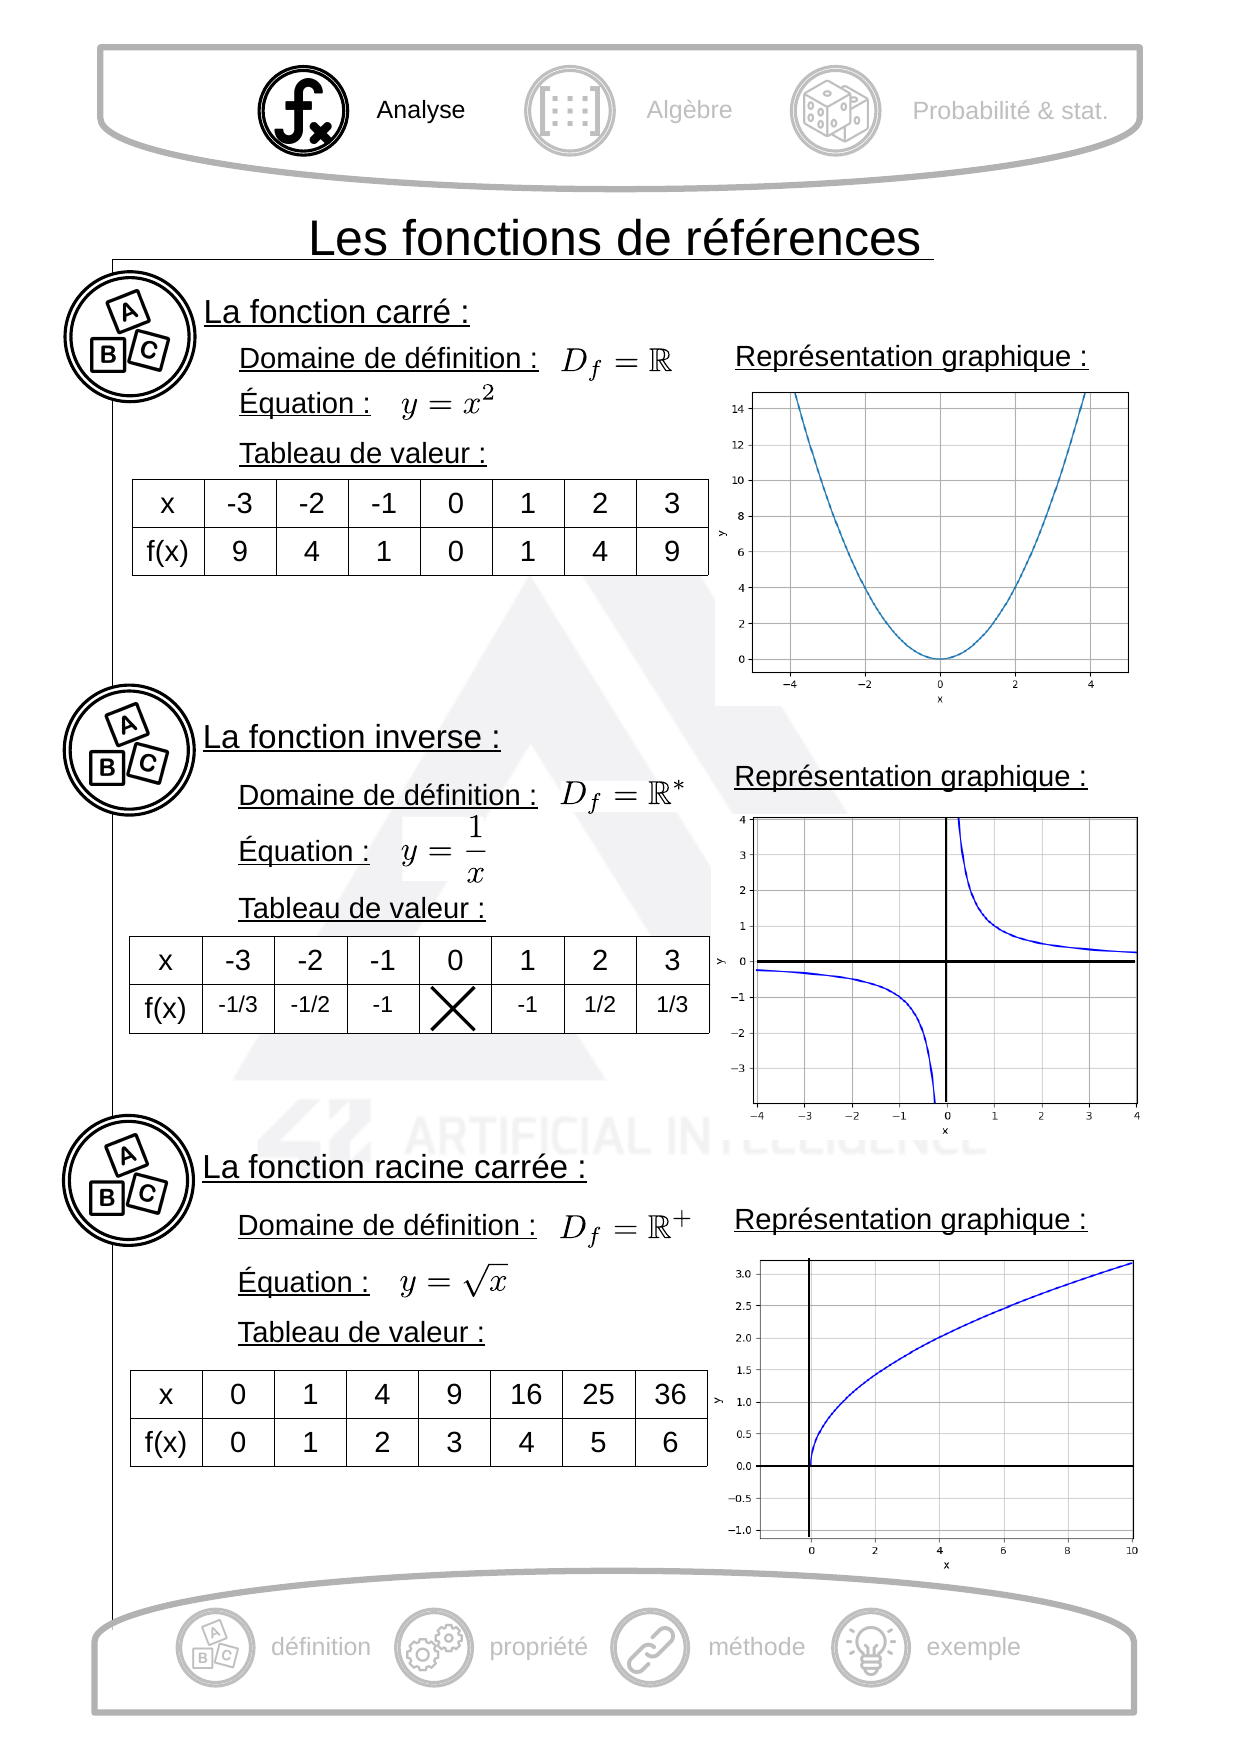

Algèbre
Analyse
Probabilité & stat.
Les fonctions de références
La fonction carré :
Domaine de définition :
Équation :
Tableau de valeur :
Représentation graphique :
| x | -3 | -2 | -1 | 0 | 1 | 2 | 3 |
| --- | --- | --- | --- | --- | --- | --- | --- |
| f(x) | 9 | 4 | 1 | 0 | 1 | 4 | 9 |
La fonction inverse :
Domaine de définition :
Équation :
Tableau de valeur :
Représentation graphique :
Représentation graphique :
| x | -3 | -2 | -1 | 0 | 1 | 2 | 3 |
| --- | --- | --- | --- | --- | --- | --- | --- |
| f(x) | -1/3 | -1/2 | -1 | | -1 | 1/2 | 1/3 |
La fonction racine carrée :
Domaine de définition :
Équation :
Tableau de valeur :
Représentation graphique :
| x | 0 | 1 | 4 | 9 | 16 | 25 | 36 |
| --- | --- | --- | --- | --- | --- | --- | --- |
| f(x) | 0 | 1 | 2 | 3 | 4 | 5 | 6 |
définition
propriété
exemple
méthode